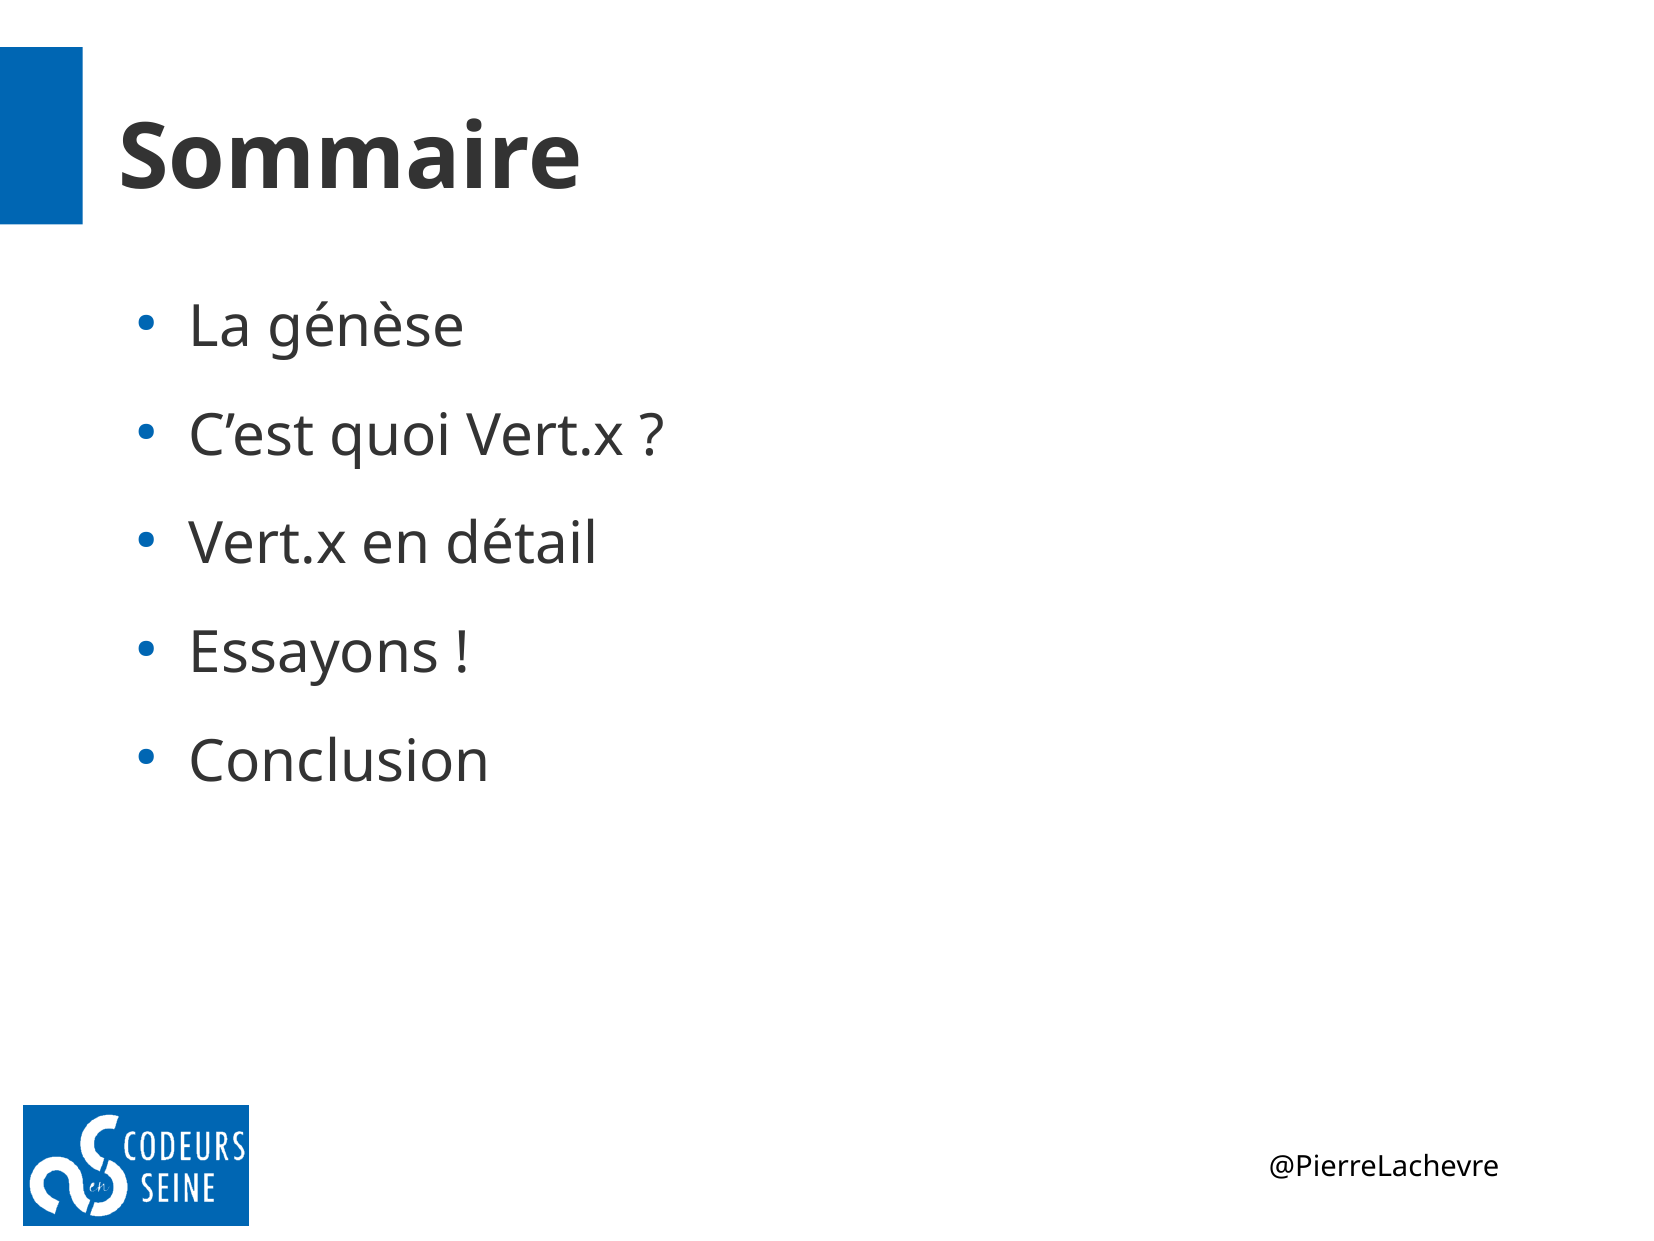

# Sommaire
La génèse
C’est quoi Vert.x ?
Vert.x en détail
Essayons !
Conclusion